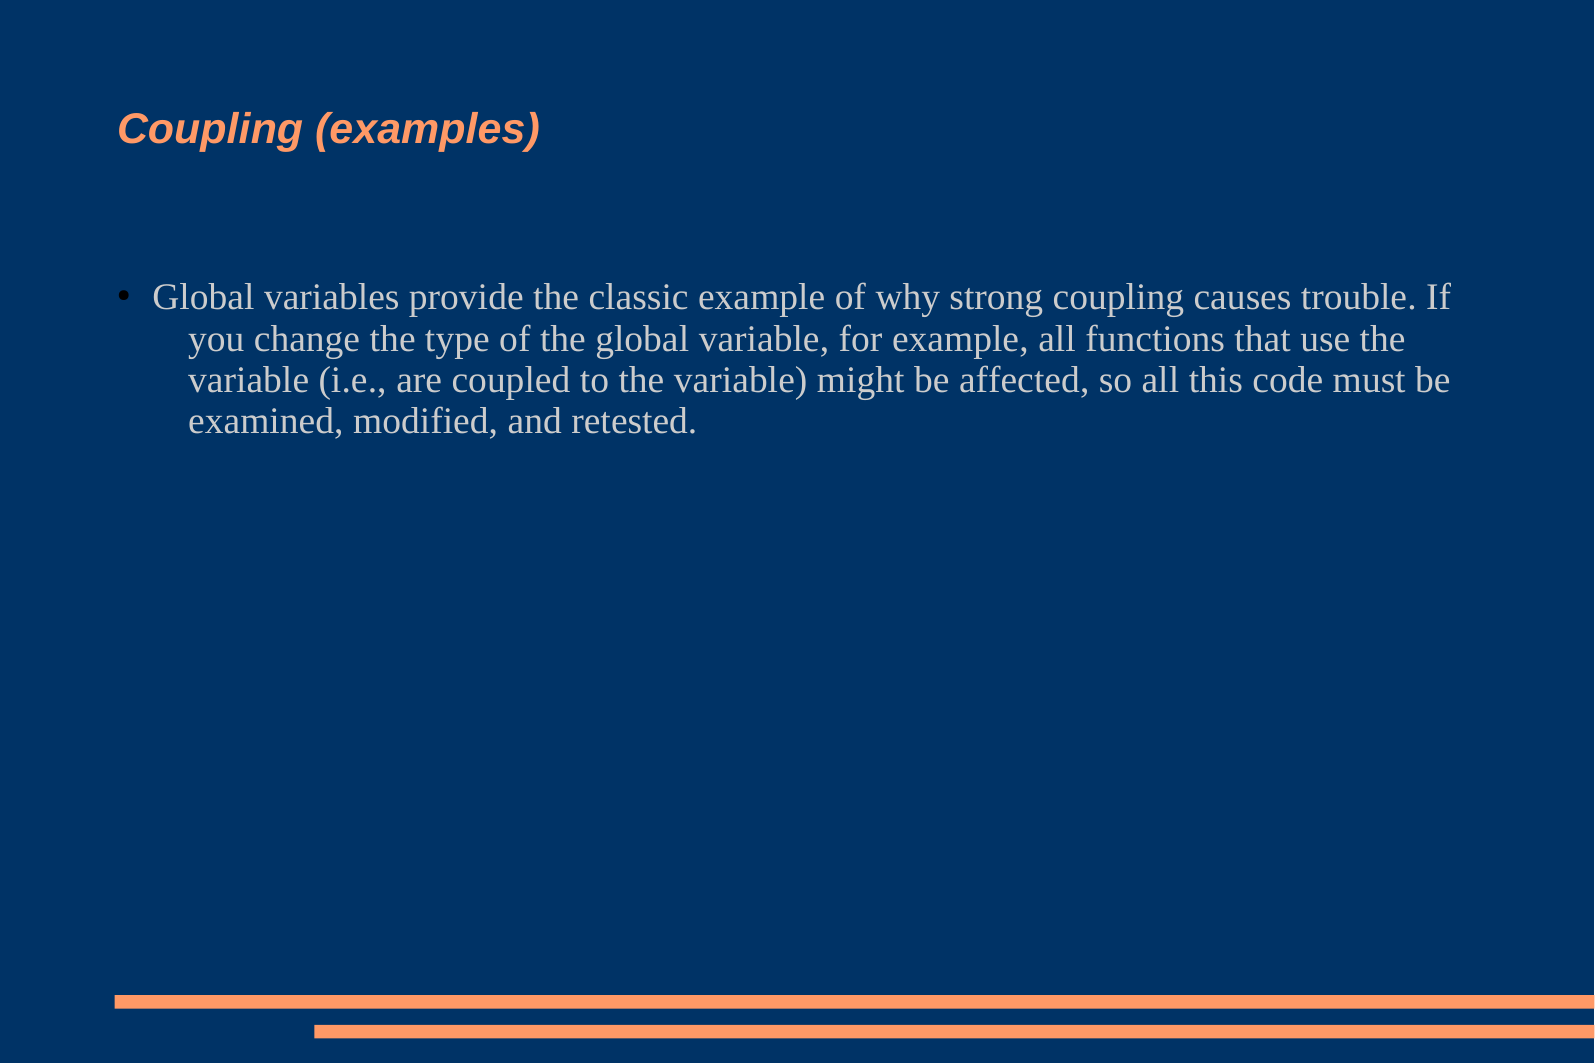

# Coupling (examples)
Global variables provide the classic example of why strong coupling causes trouble. If you change the type of the global variable, for example, all functions that use the variable (i.e., are coupled to the variable) might be affected, so all this code must be examined, modified, and retested.